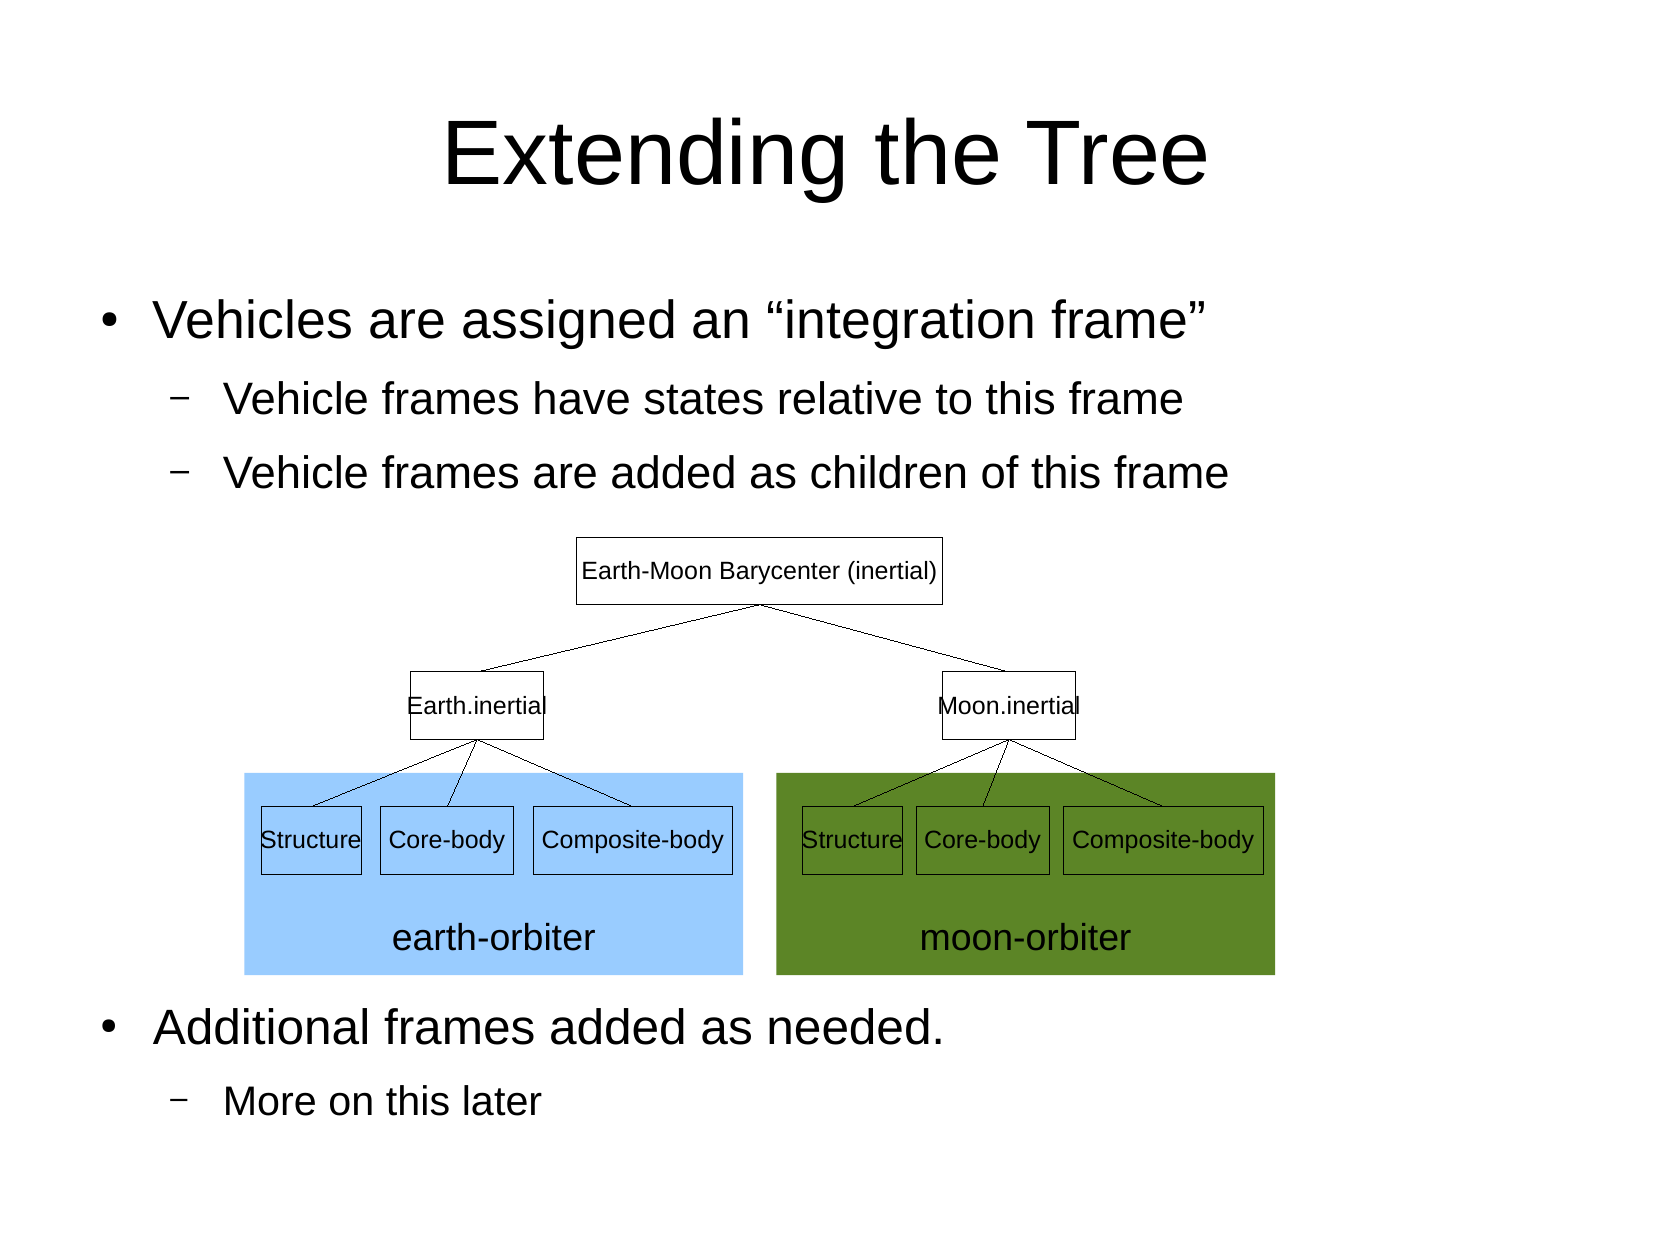

# Extending the Tree
Vehicles are assigned an “integration frame”
Vehicle frames have states relative to this frame
Vehicle frames are added as children of this frame
Additional frames added as needed.
More on this later
Earth-Moon Barycenter (inertial)
Earth.inertial
Moon.inertial
earth-orbiter
moon-orbiter
Structure
Core-body
Composite-body
Structure
Core-body
Composite-body